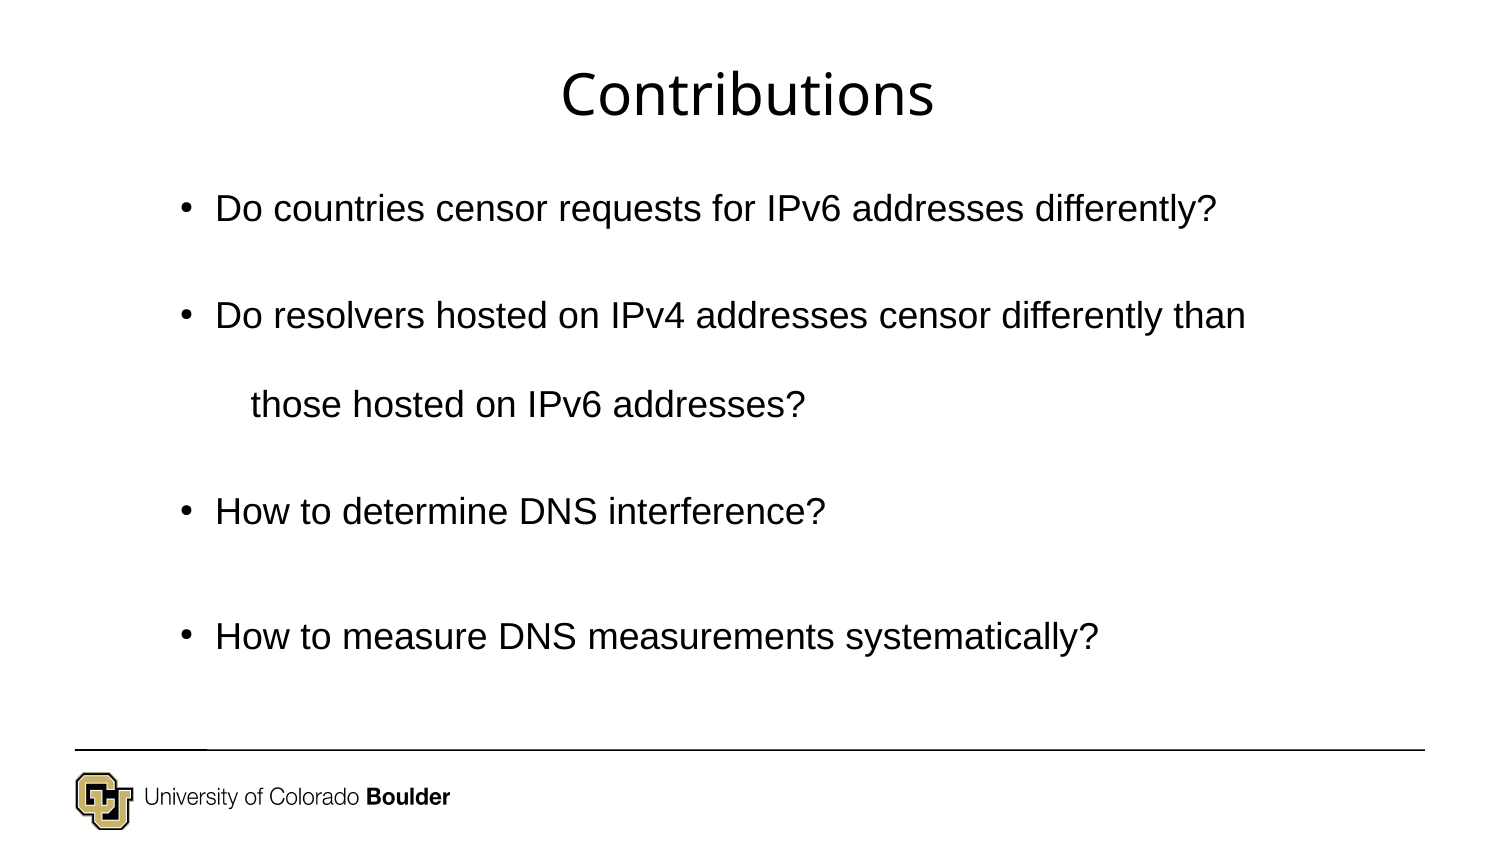

# Contributions
Do countries censor requests for IPv6 addresses differently?
Do resolvers hosted on IPv4 addresses censor differently than
those hosted on IPv6 addresses?
How to determine DNS interference?
How to measure DNS measurements systematically?